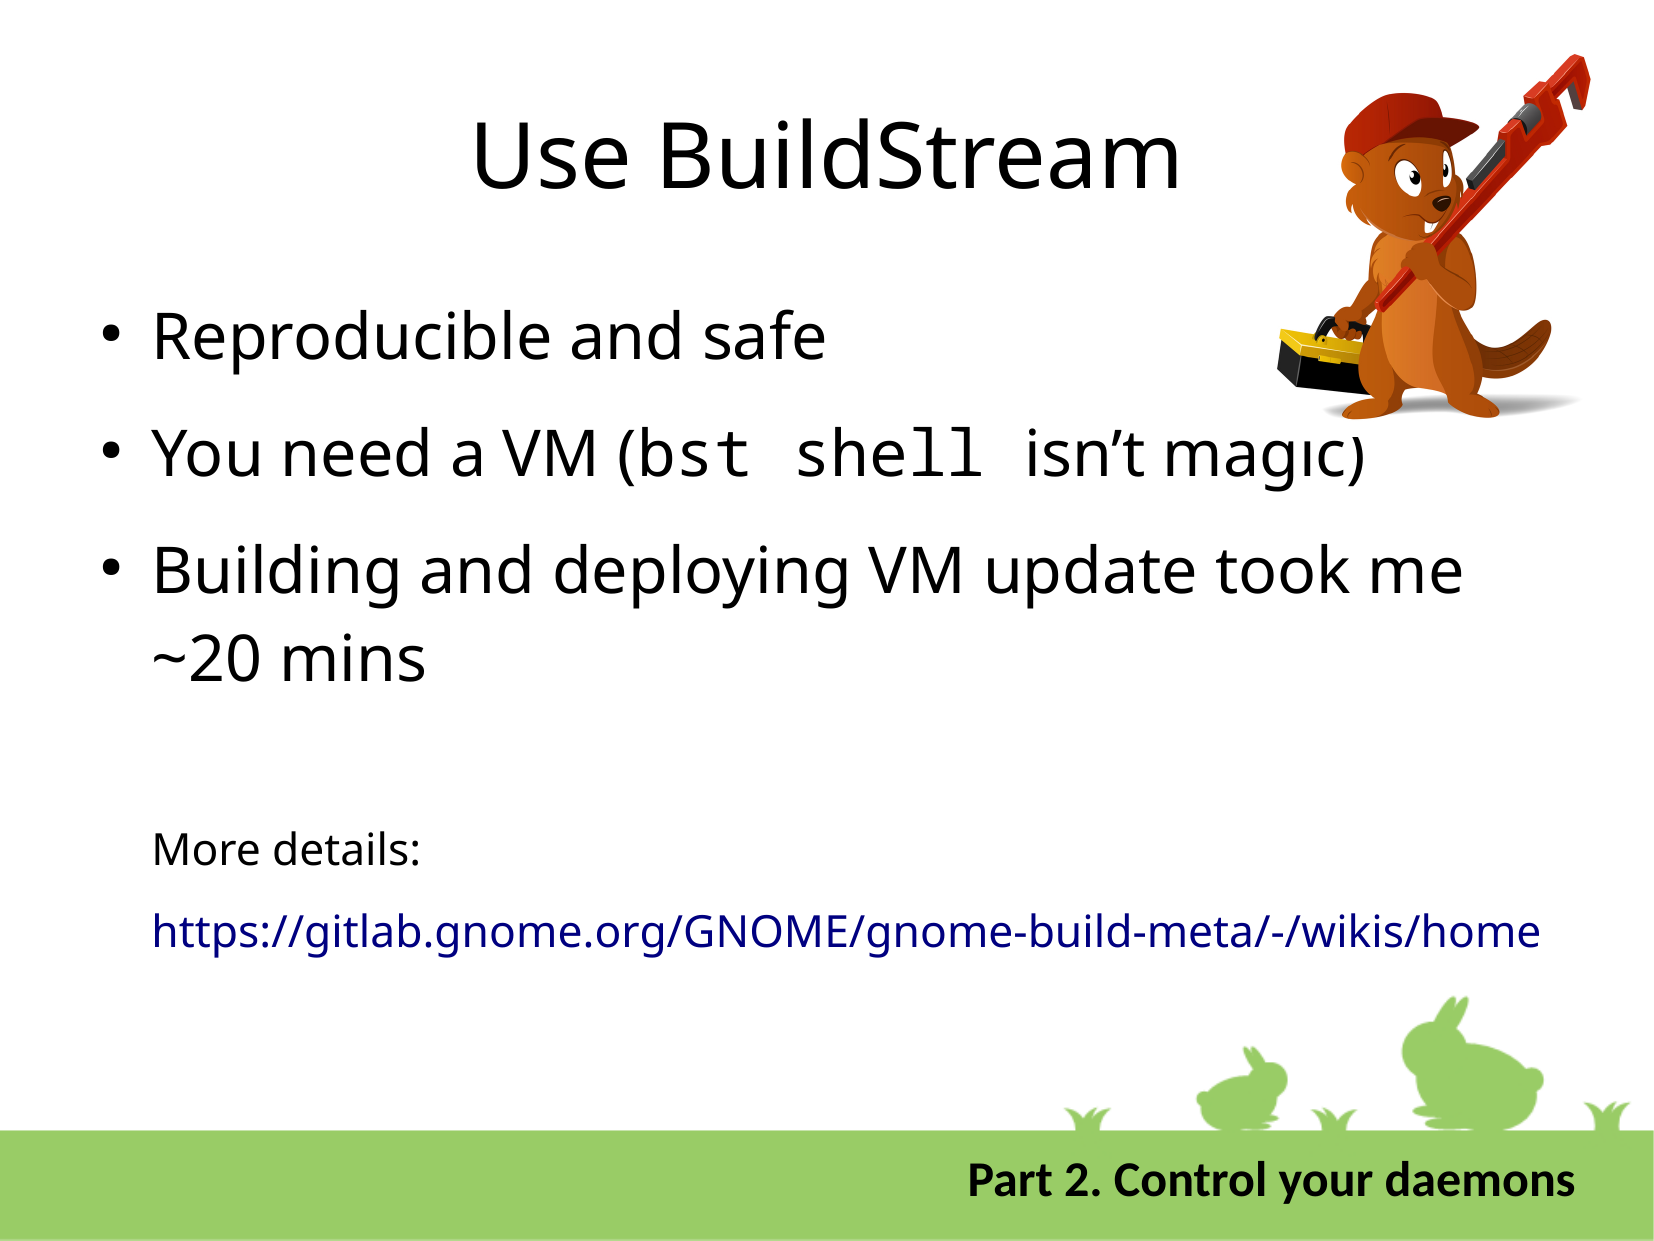

# Use BuildStream
Reproducible and safe
You need a VM (bst shell isn’t magic)
Building and deploying VM update took me ~20 mins
More details:https://gitlab.gnome.org/GNOME/gnome-build-meta/-/wikis/home
 Part 2. Control your daemons